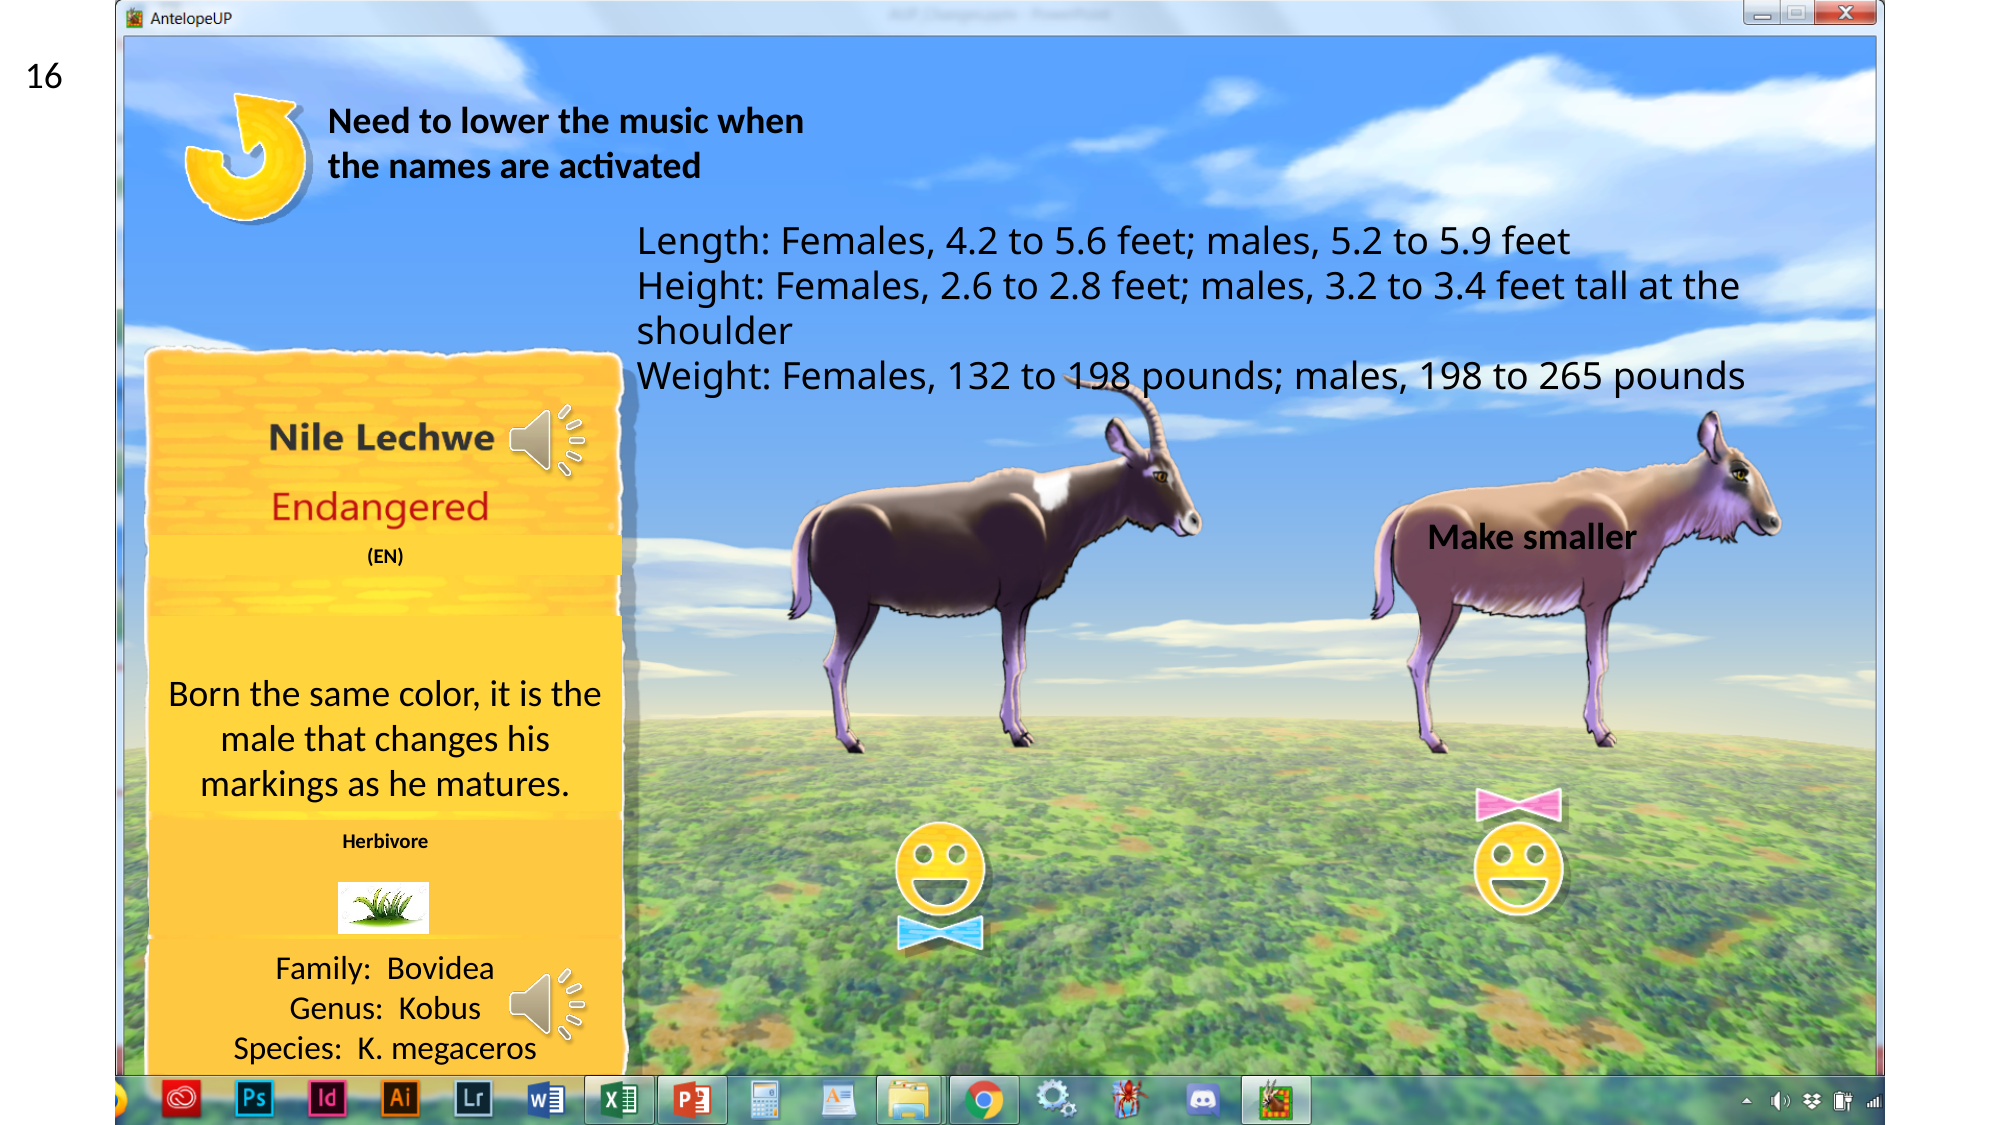

16
Need to lower the music when the names are activated
Length: Females, 4.2 to 5.6 feet; males, 5.2 to 5.9 feet
Height: Females, 2.6 to 2.8 feet; males, 3.2 to 3.4 feet tall at the shoulder
Weight: Females, 132 to 198 pounds; males, 198 to 265 pounds
Make smaller
(EN)
Born the same color, it is the male that changes his markings as he matures.
Herbivore
Family: Bovidea
Genus: Kobus
Species: K. megaceros